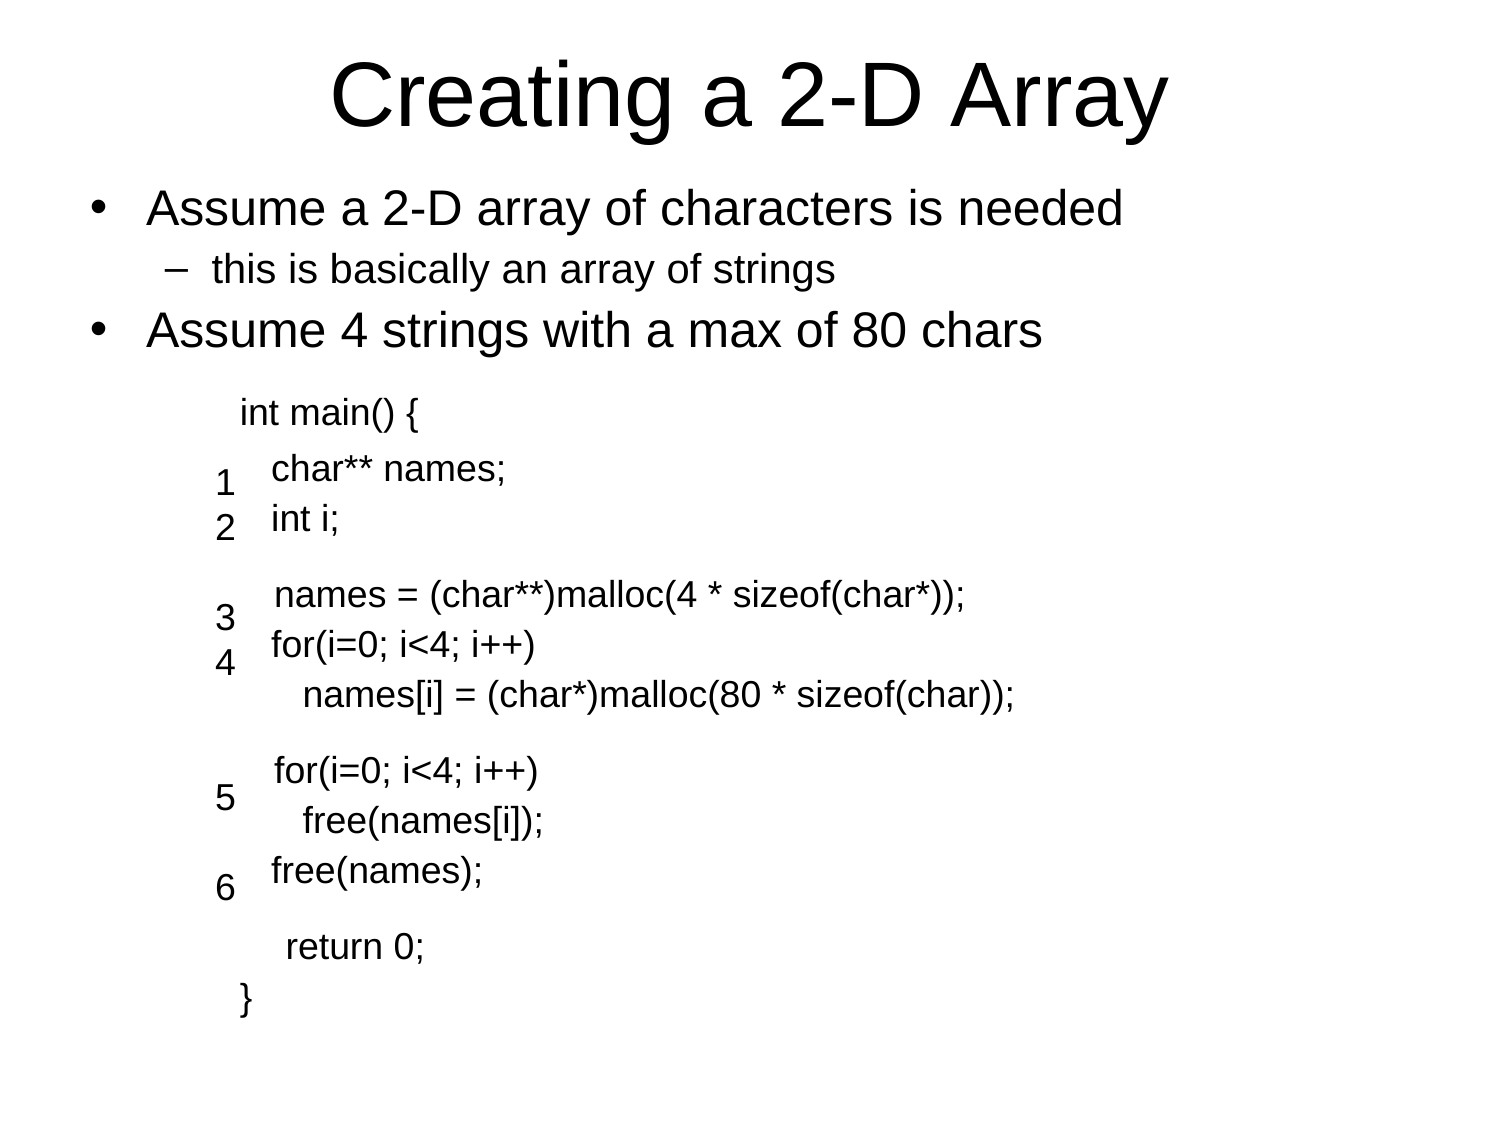

# Creating a 2-D Array
Assume a 2-D array of characters is needed
this is basically an array of strings
Assume 4 strings with a max of 80 chars
		int main() {
		 char** names;
		 int i;
		 names = (char**)malloc(4 * sizeof(char*));
		 for(i=0; i<4; i++)
		 names[i] = (char*)malloc(80 * sizeof(char));
		 for(i=0; i<4; i++)
		 free(names[i]);
		 free(names);
		 return 0;
		}
1
2
3
4
5
6